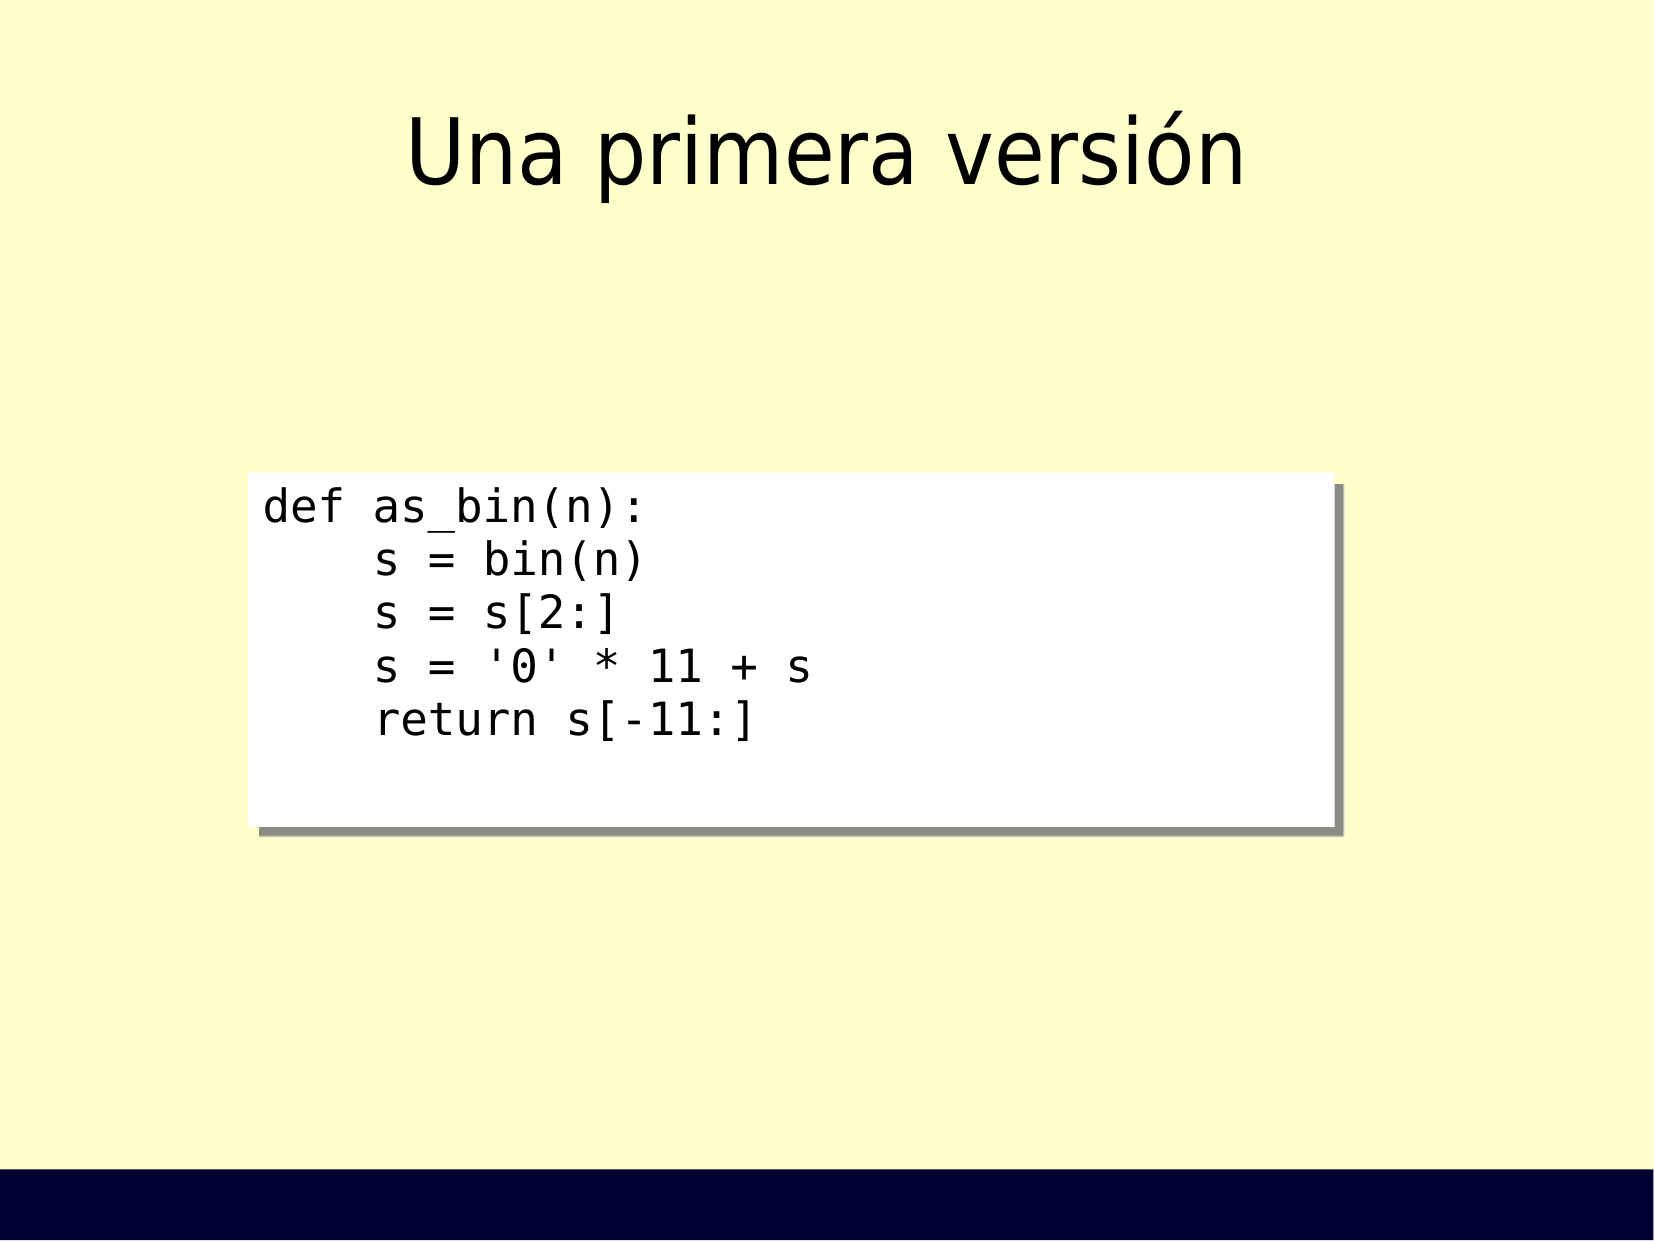

# Una primera versión
def as_bin(n):
 s = bin(n)
 s = s[2:]
 s = '0' * 11 + s
 return s[-11:]